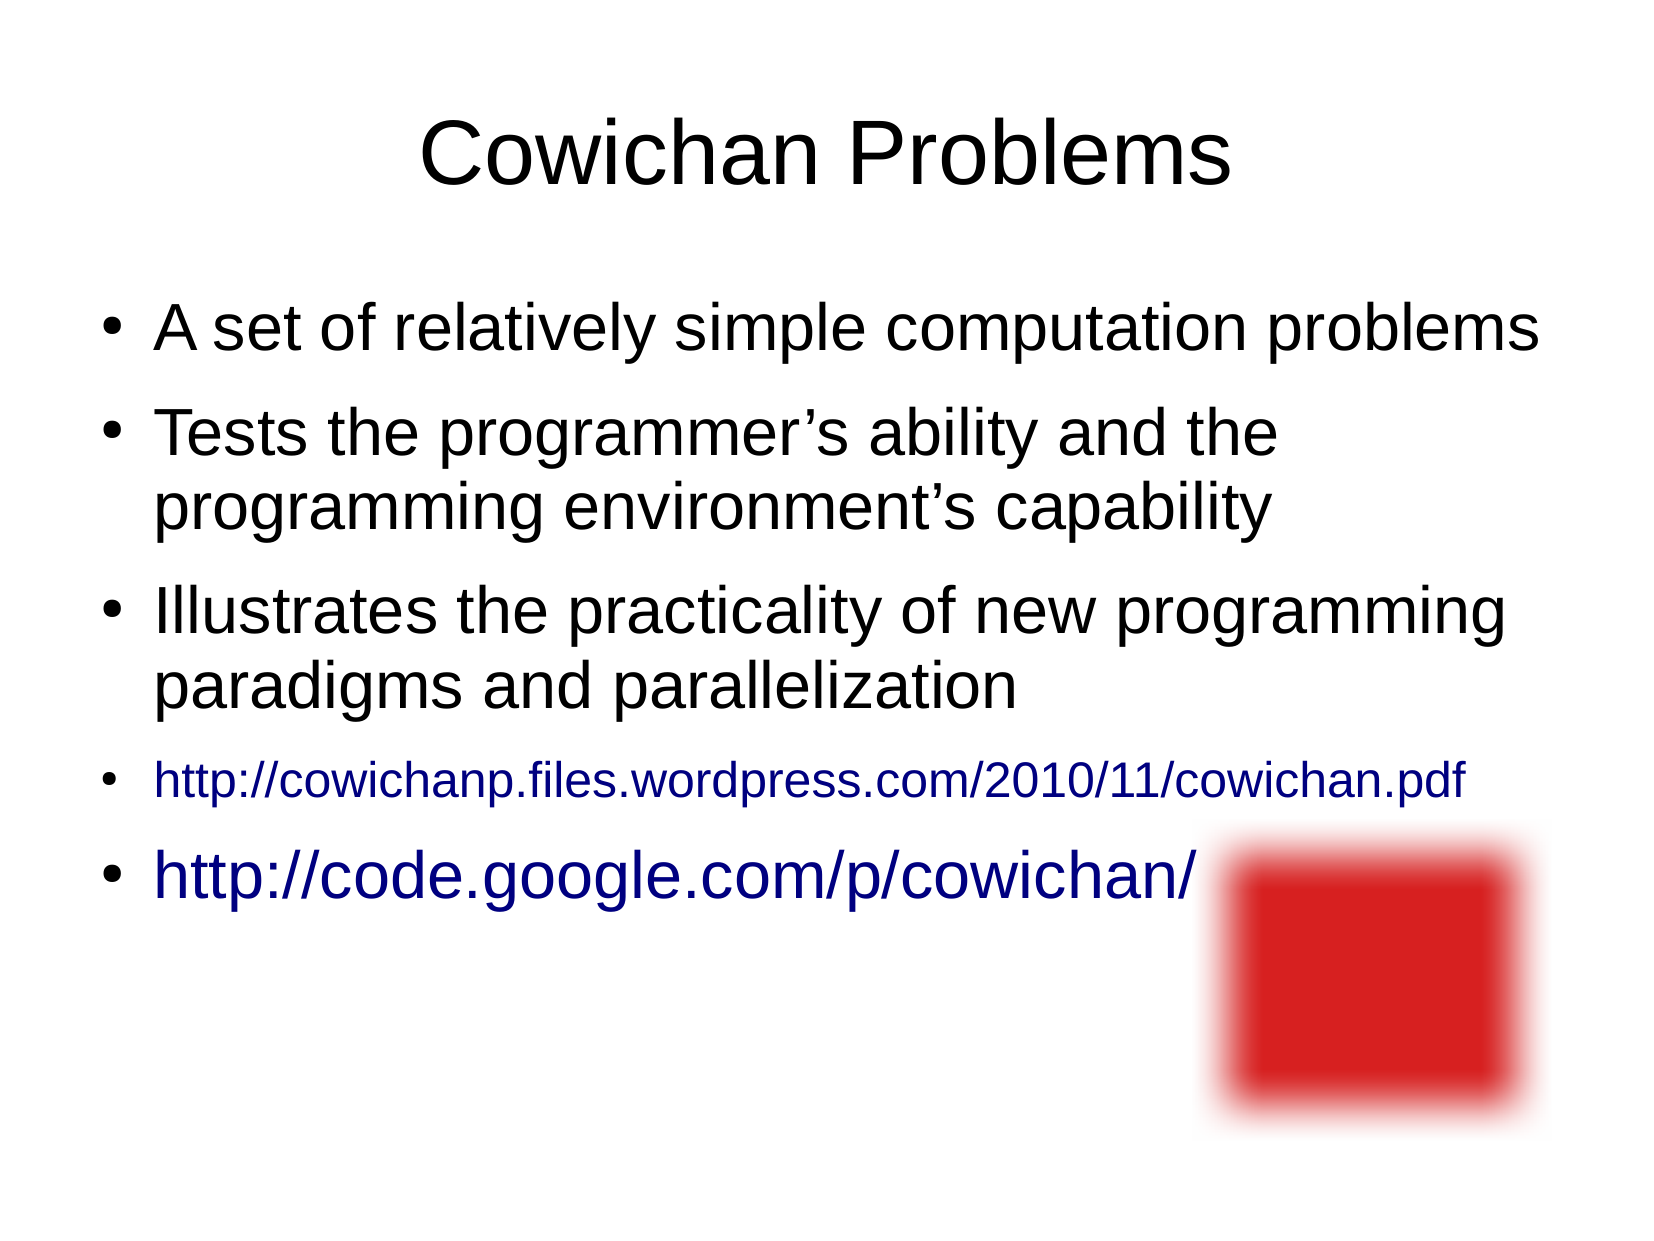

# Cowichan Problems
A set of relatively simple computation problems
Tests the programmer’s ability and the programming environment’s capability
Illustrates the practicality of new programming paradigms and parallelization
http://cowichanp.files.wordpress.com/2010/11/cowichan.pdf
http://code.google.com/p/cowichan/